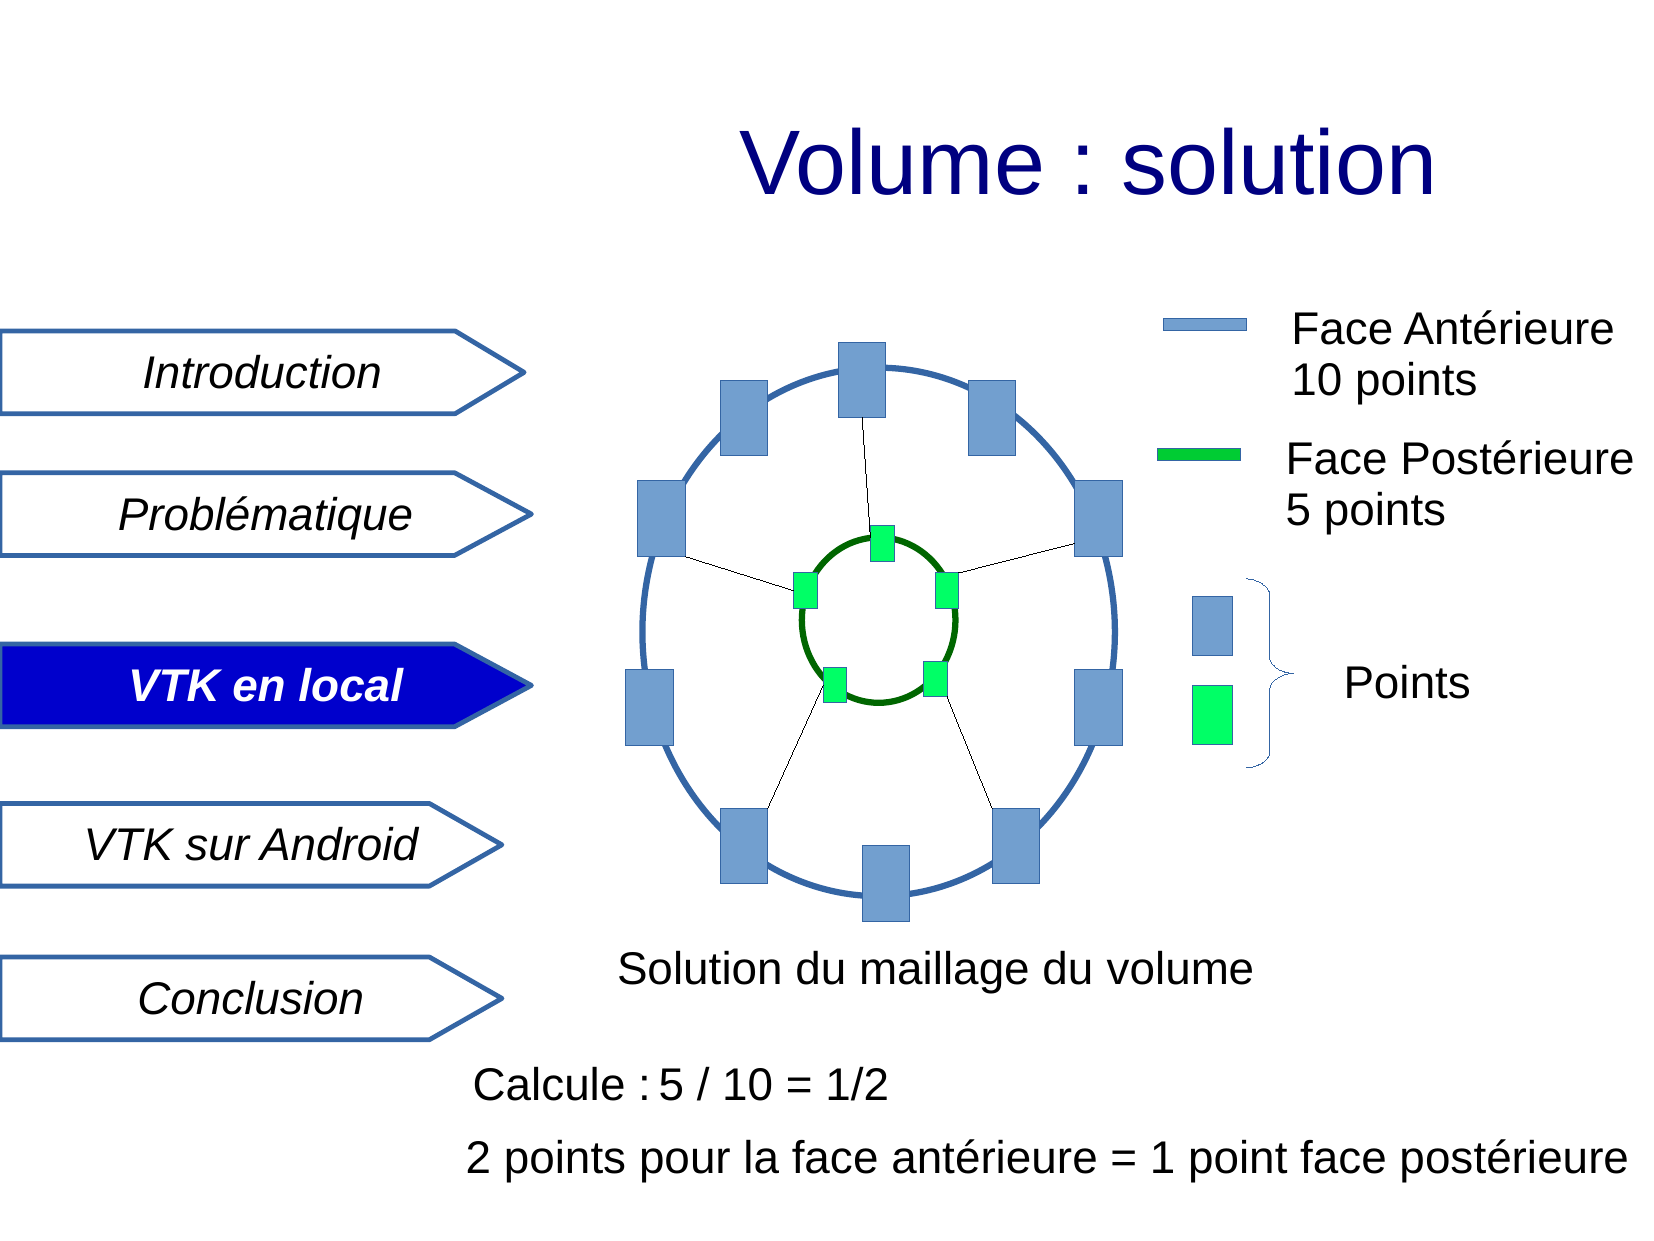

# Volume : solution
Face Antérieure
10 points
Introduction
Face Postérieure
5 points
Problématique
VTK en local
Points
VTK sur Android
Solution du maillage du volume
Conclusion
Calcule :
5 / 10 = 1/2
2 points pour la face antérieure = 1 point face postérieure